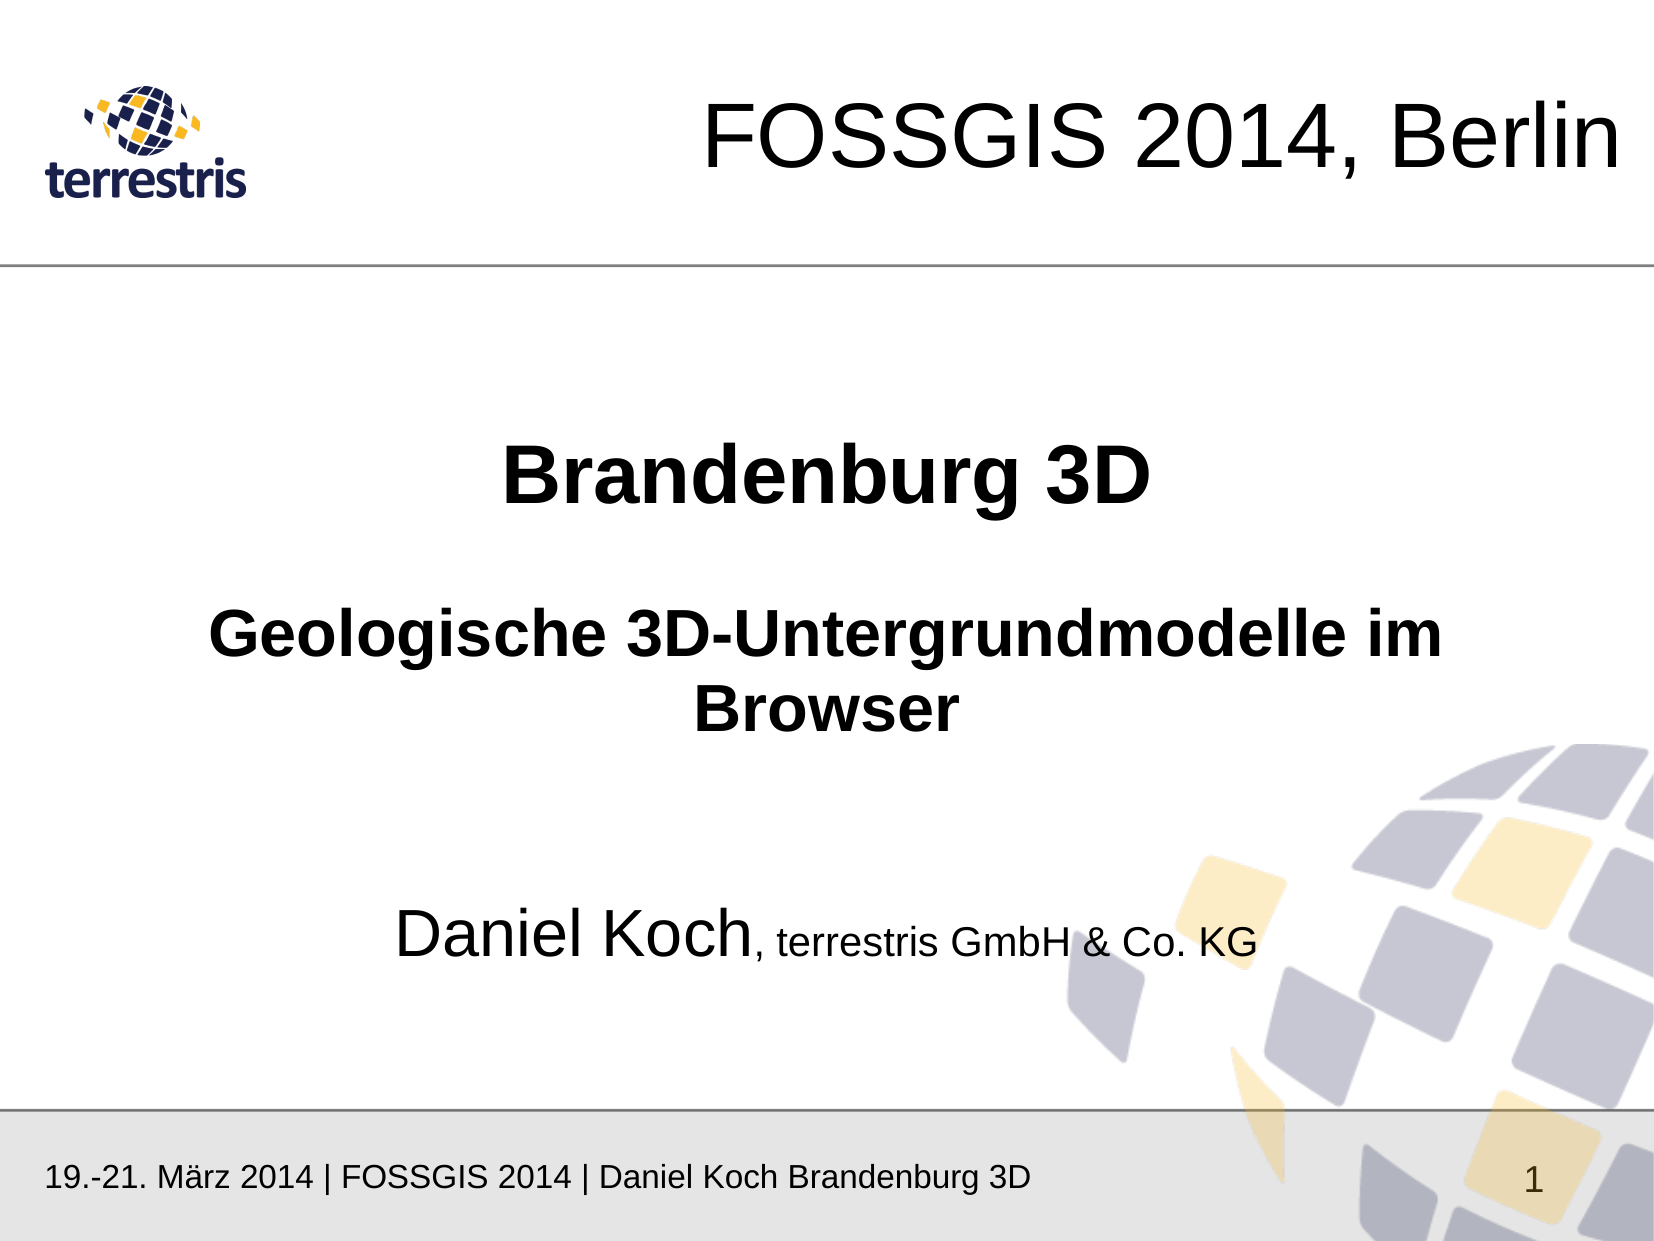

# FOSSGIS 2014, Berlin
Brandenburg 3D
Geologische 3D-Untergrundmodelle im Browser
Daniel Koch, terrestris GmbH & Co. KG